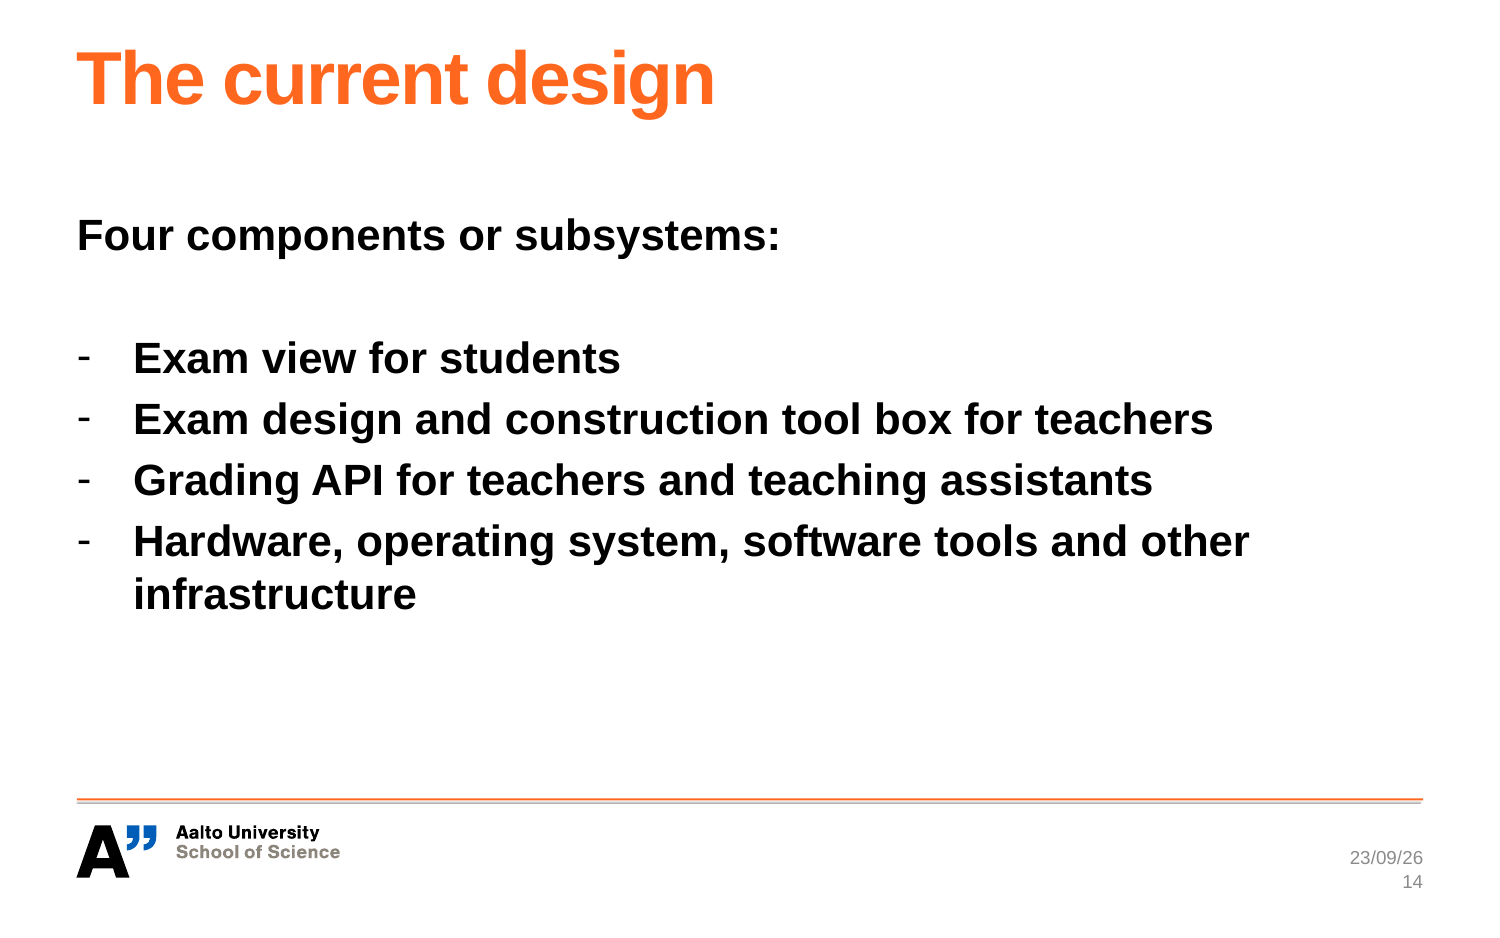

# The current design
Four components or subsystems:
Exam view for students
Exam design and construction tool box for teachers
Grading API for teachers and teaching assistants
Hardware, operating system, software tools and other infrastructure